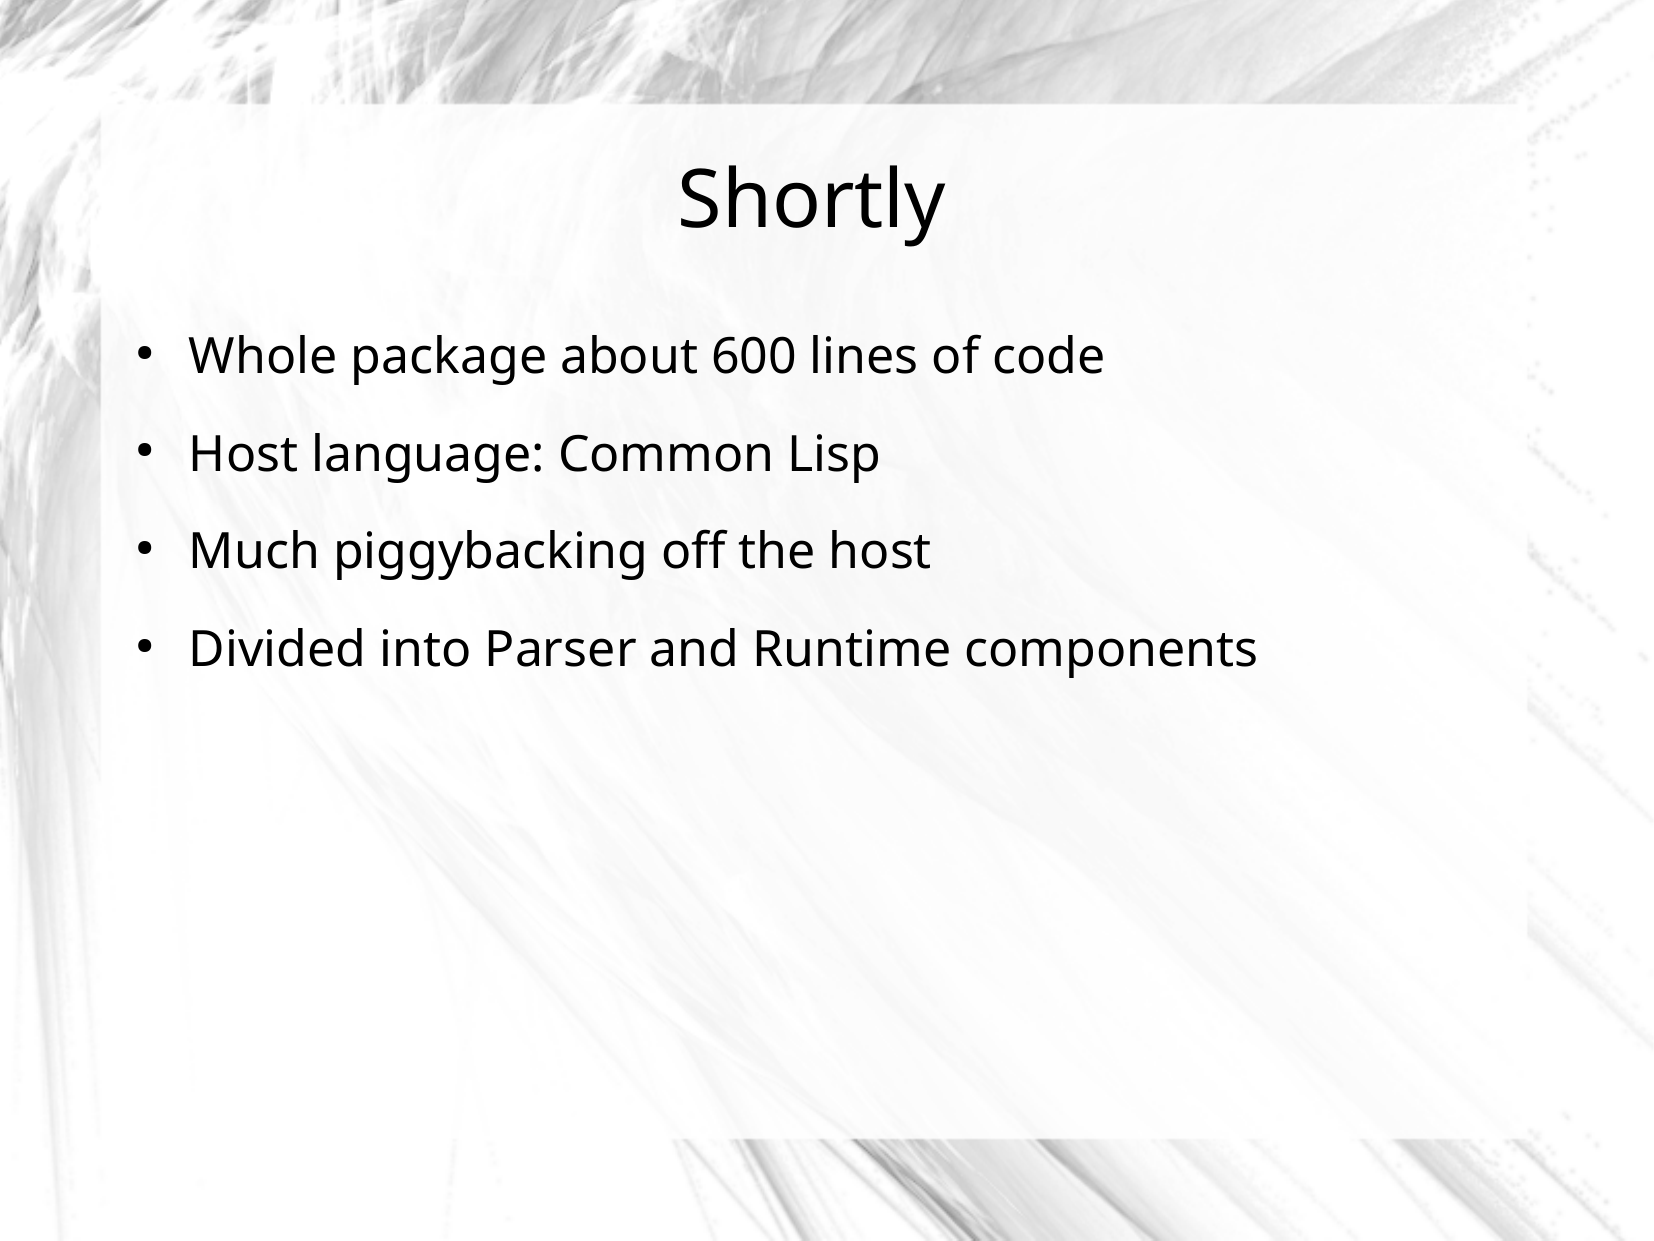

# Shortly
Whole package about 600 lines of code
Host language: Common Lisp
Much piggybacking off the host
Divided into Parser and Runtime components